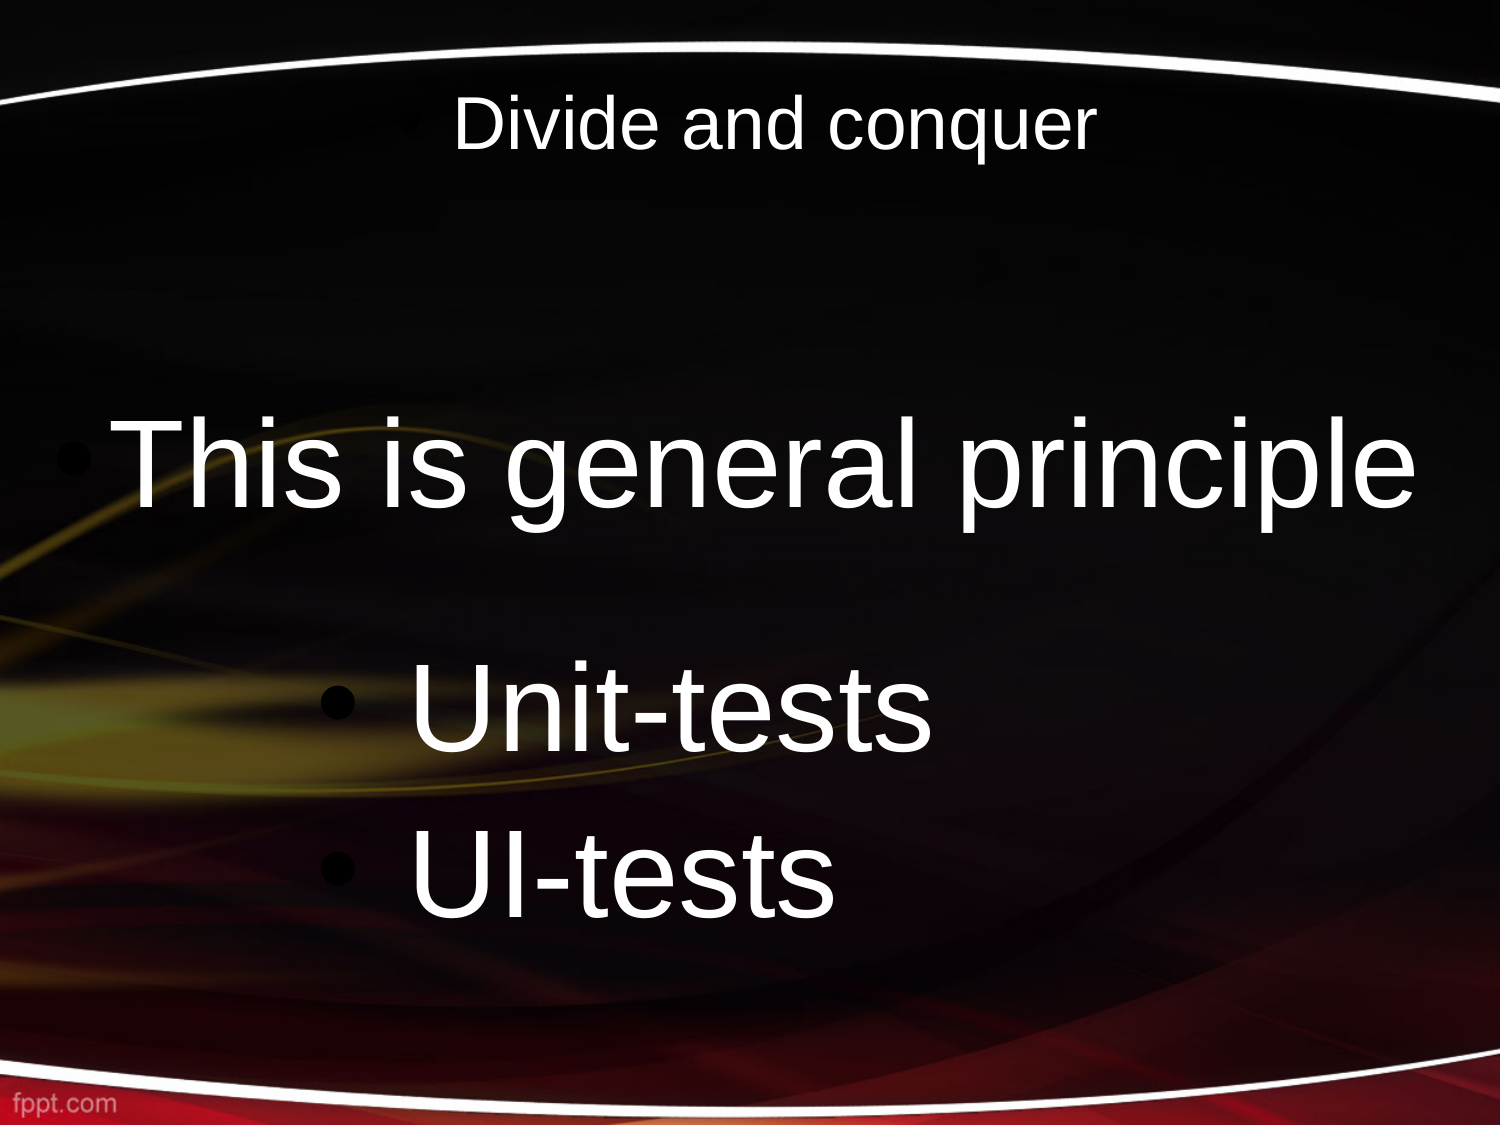

# Divide and conquer
This is general principle
 Unit-tests
 UI-tests